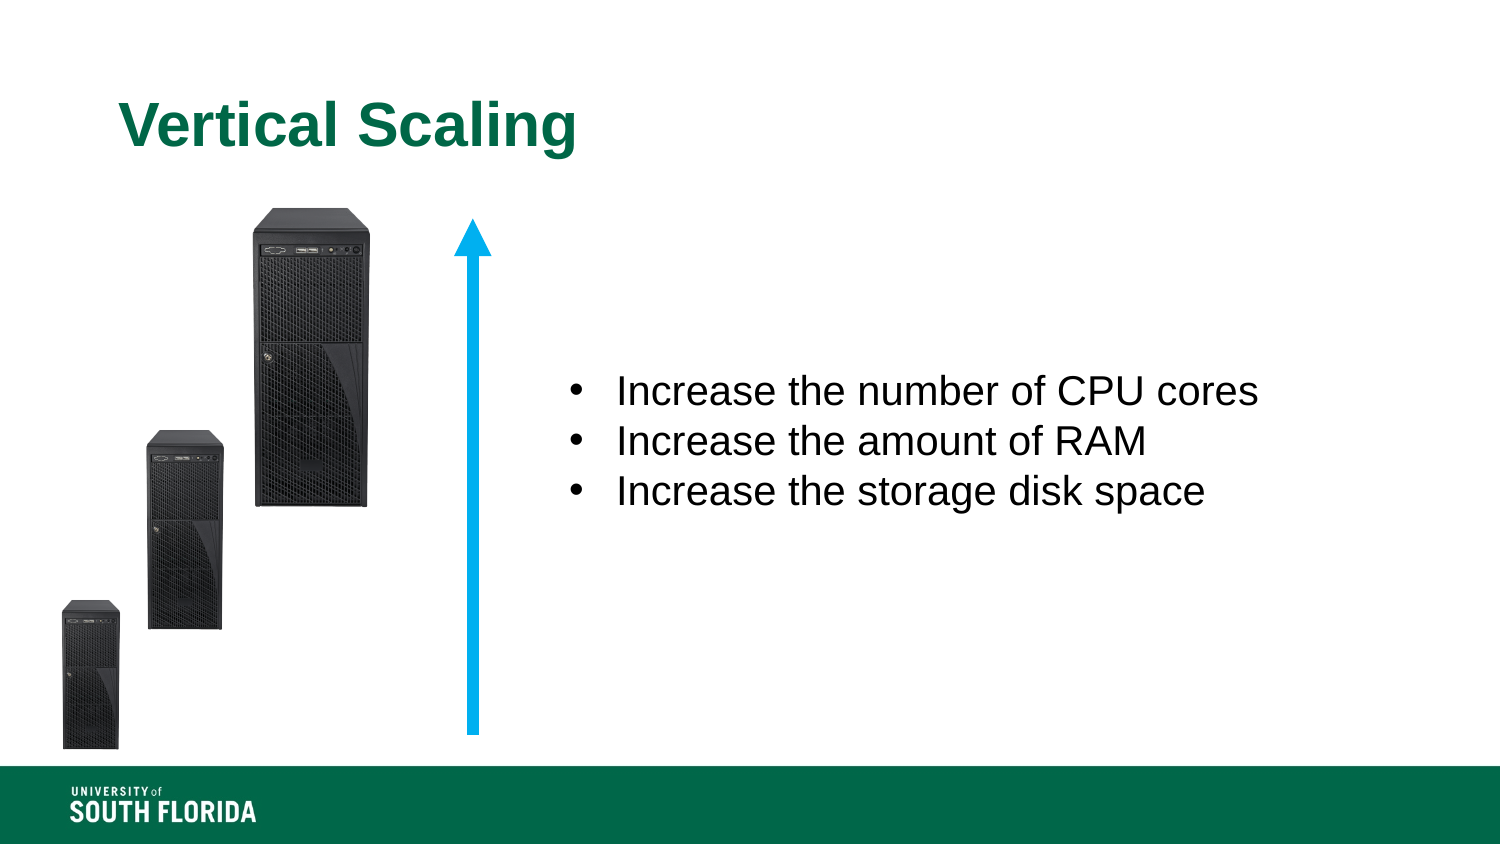

# Vertical Scaling
Increase the number of CPU cores
Increase the amount of RAM
Increase the storage disk space